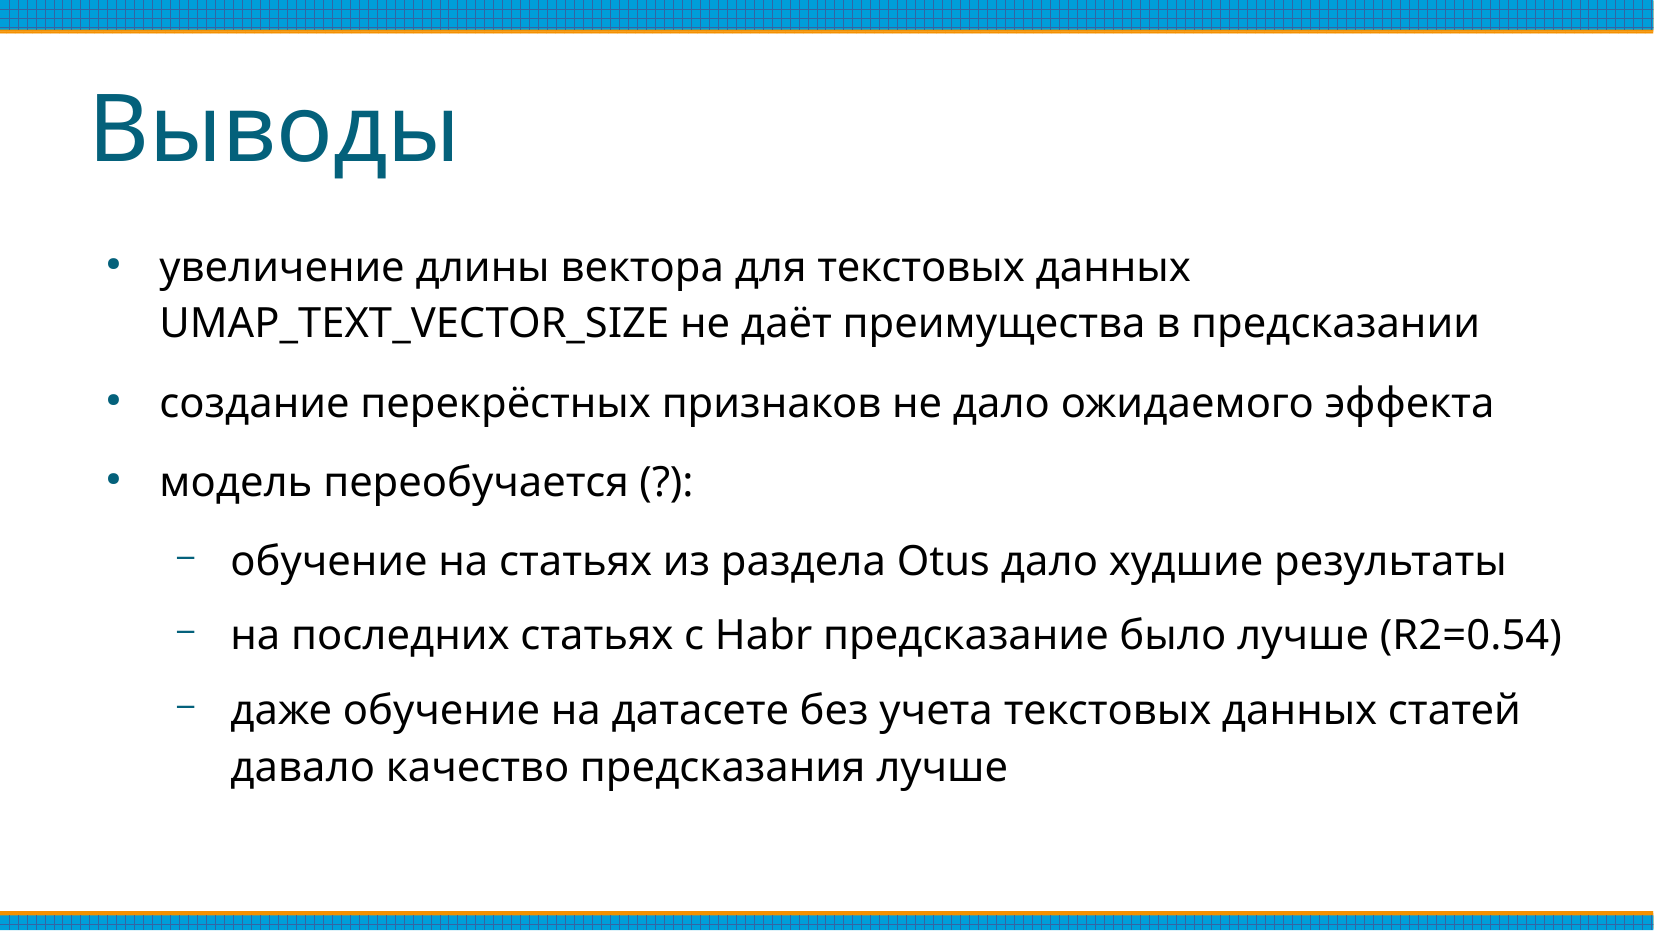

# Выводы
увеличение длины вектора для текстовых данных UMAP_TEXT_VECTOR_SIZE не даёт преимущества в предсказании
создание перекрёстных признаков не дало ожидаемого эффекта
модель переобучается (?):
обучение на статьях из раздела Otus дало худшие результаты
на последних статьях с Habr предсказание было лучше (R2=0.54)
даже обучение на датасете без учета текстовых данных статей давало качество предсказания лучше